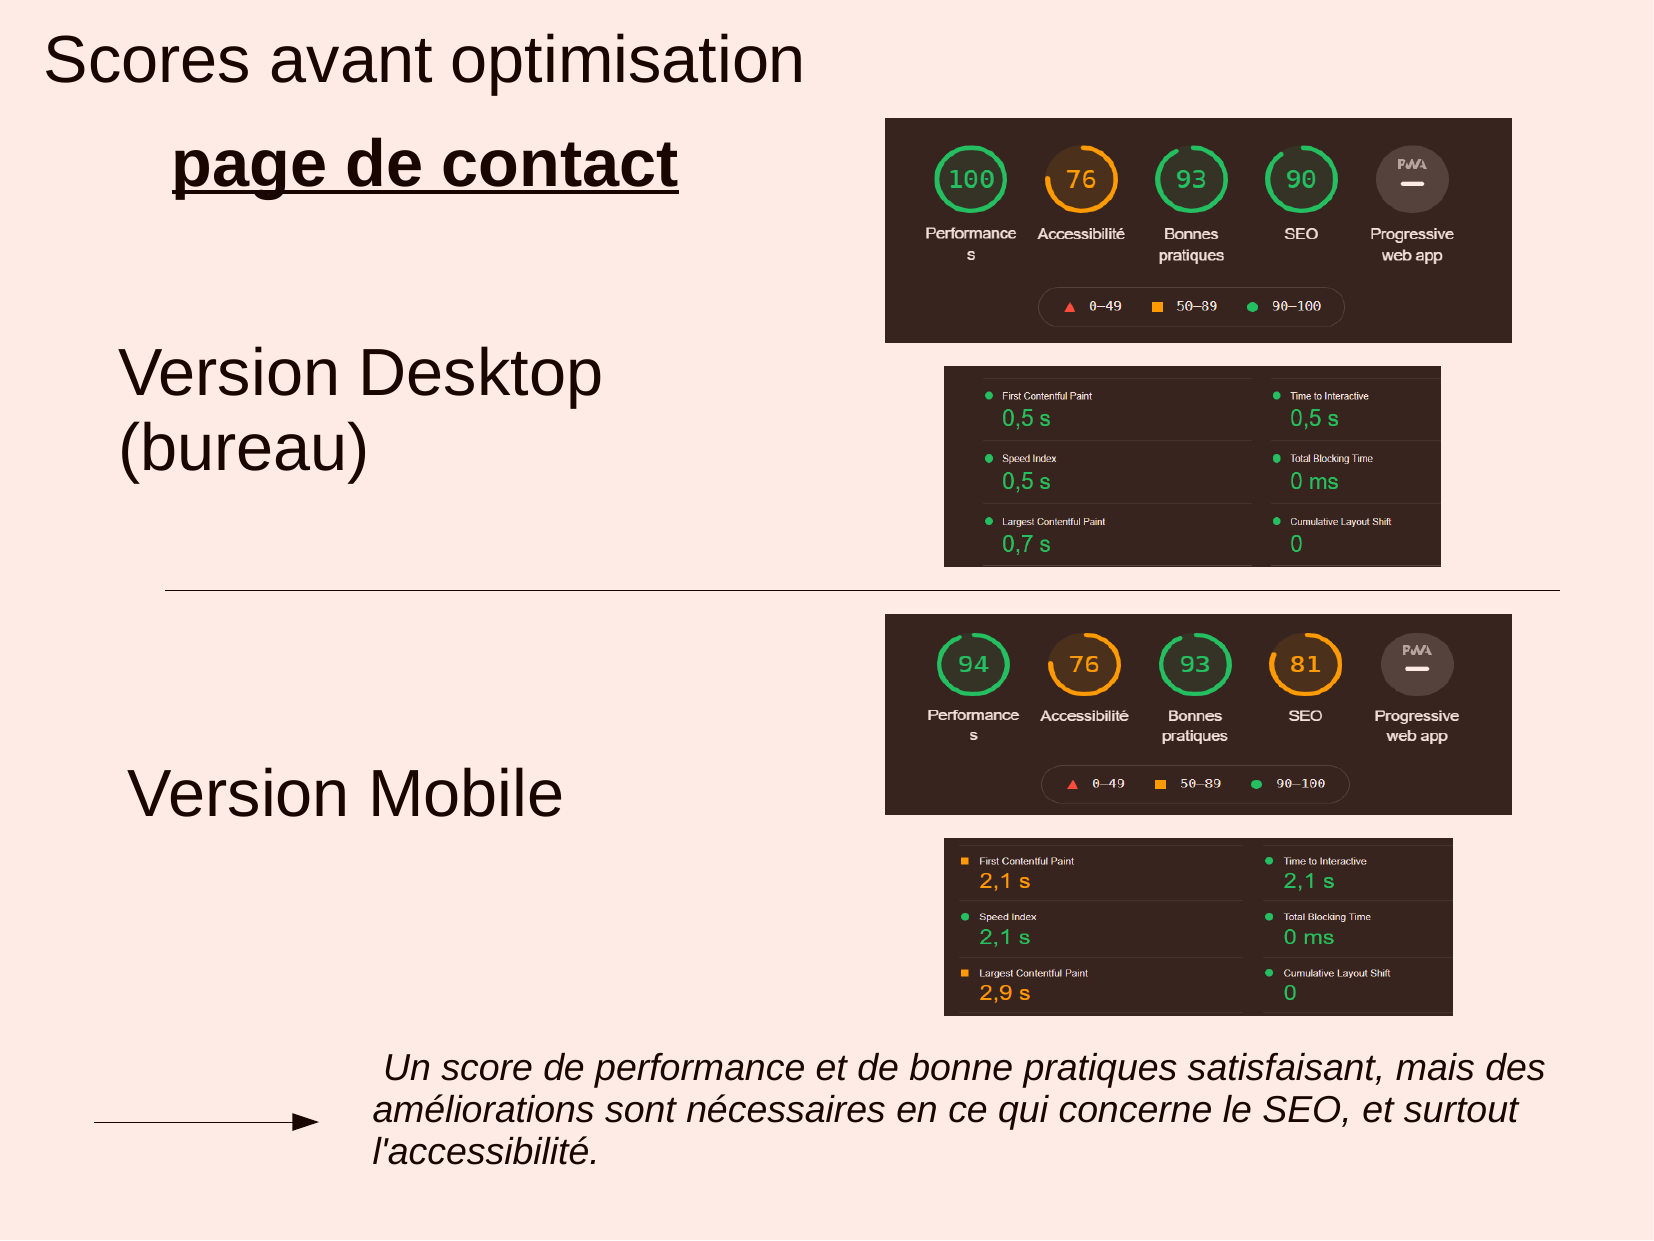

Scores avant optimisation
page de contact
# Version Desktop (bureau)
Version Mobile
 Un score de performance et de bonne pratiques satisfaisant, mais des améliorations sont nécessaires en ce qui concerne le SEO, et surtout l'accessibilité.